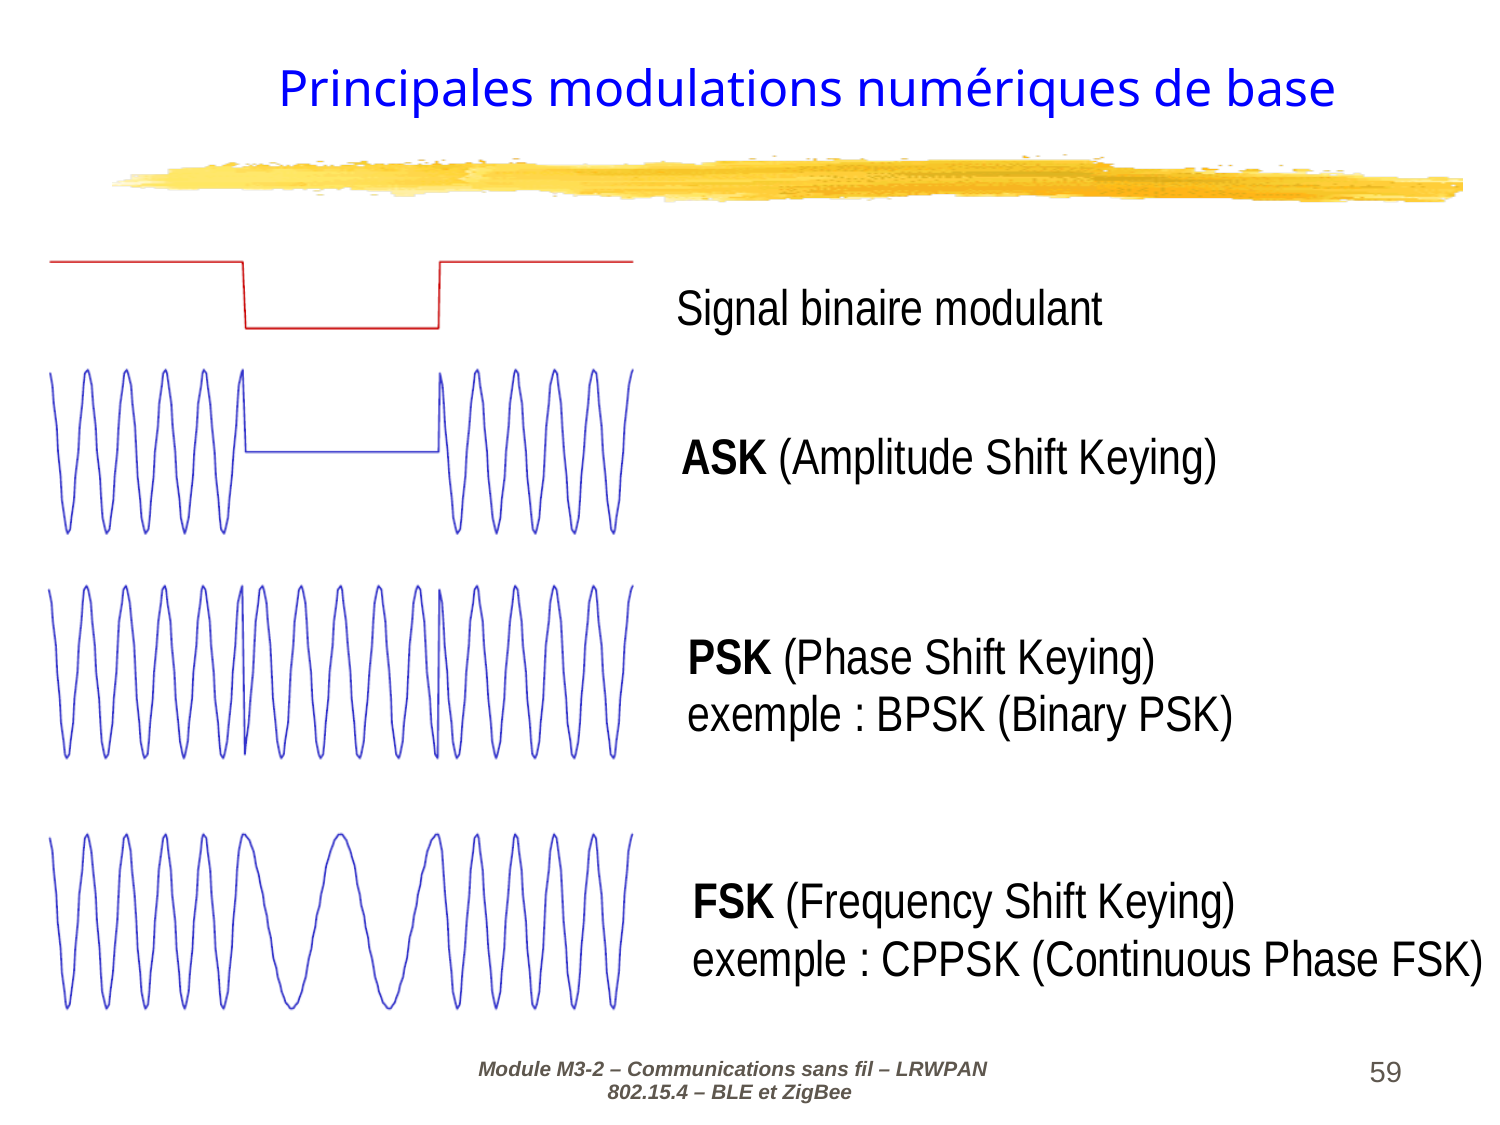

# Principales modulations numériques de base
Signal binaire modulant
ASK (Amplitude Shift Keying)
PSK (Phase Shift Keying)
exemple : BPSK (Binary PSK)
FSK (Frequency Shift Keying)
exemple : CPPSK (Continuous Phase FSK)
59